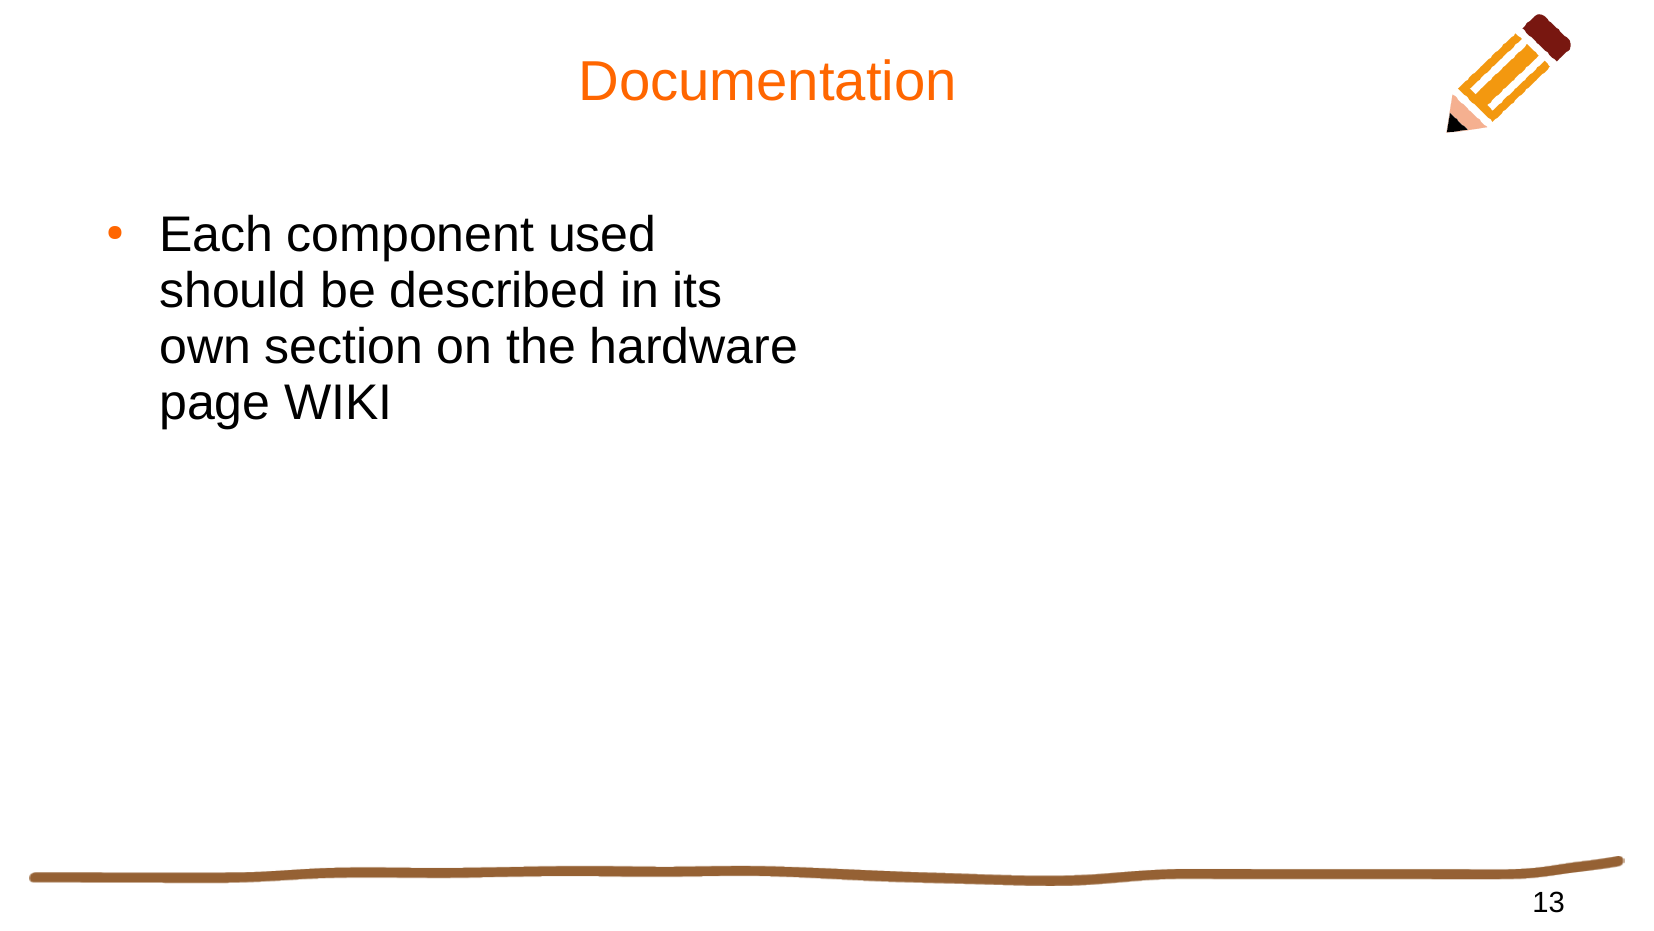

# Documentation
Each component used should be described in its own section on the hardware page WIKI
13